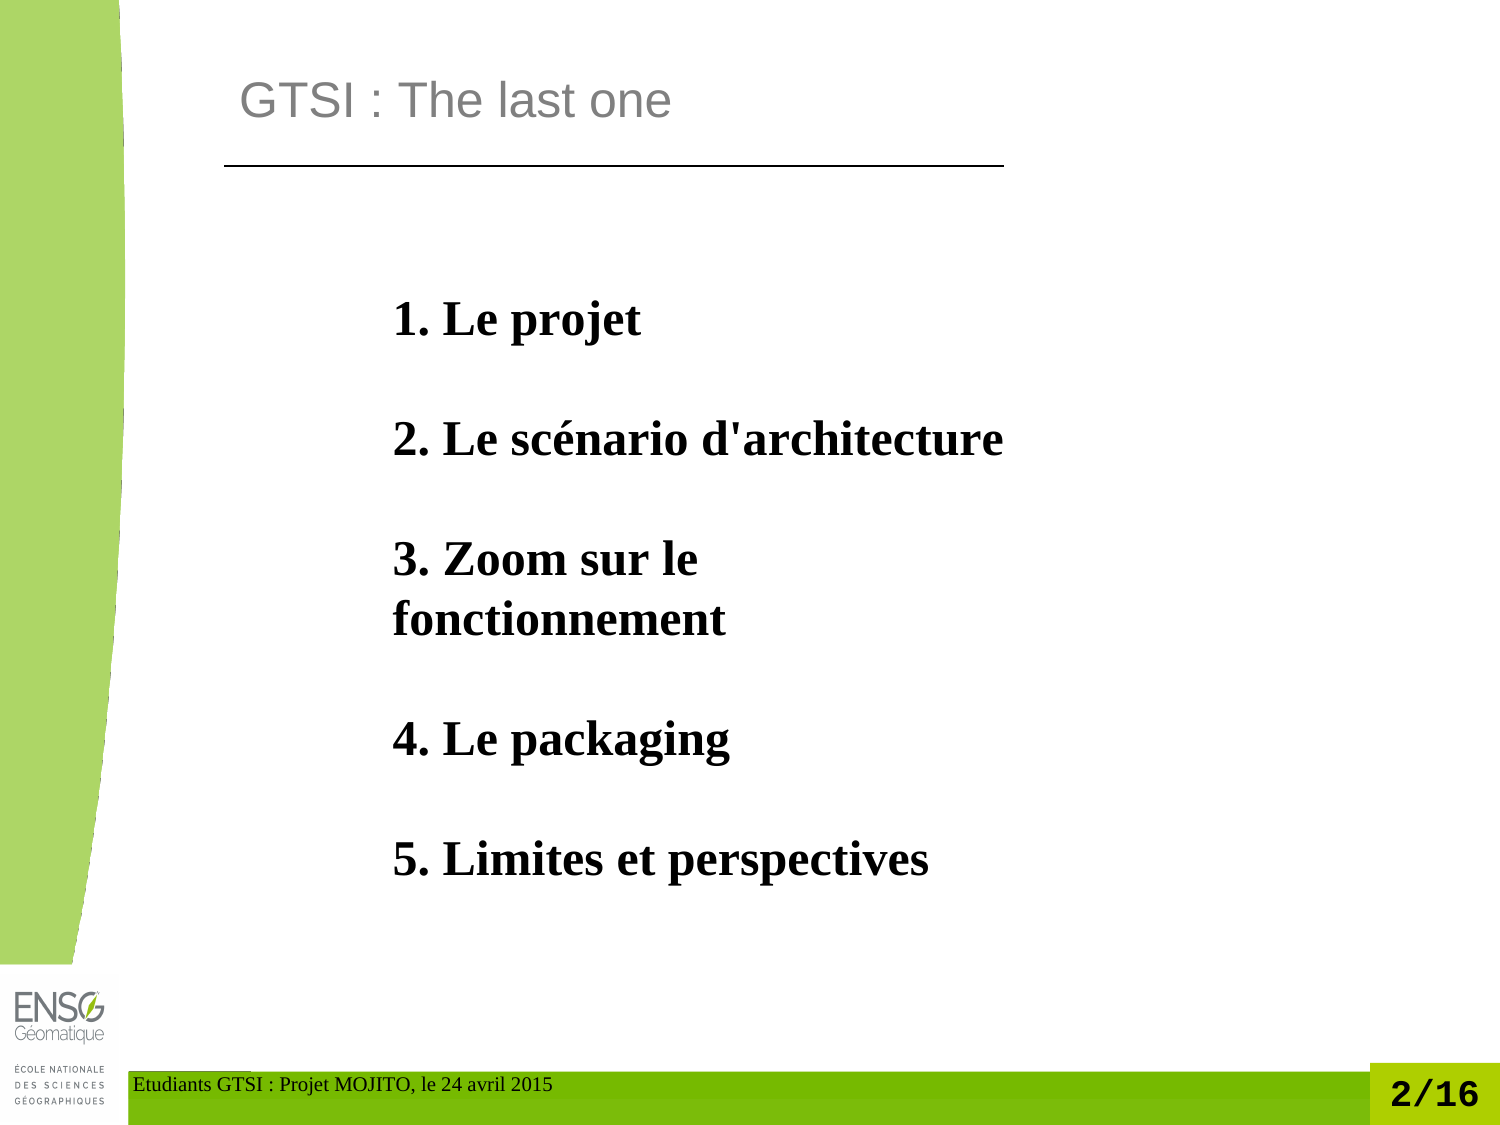

# GTSI : The last one
1. Le projet
2. Le scénario d'architecture
3. Zoom sur le fonctionnement
4. Le packaging
5. Limites et perspectives